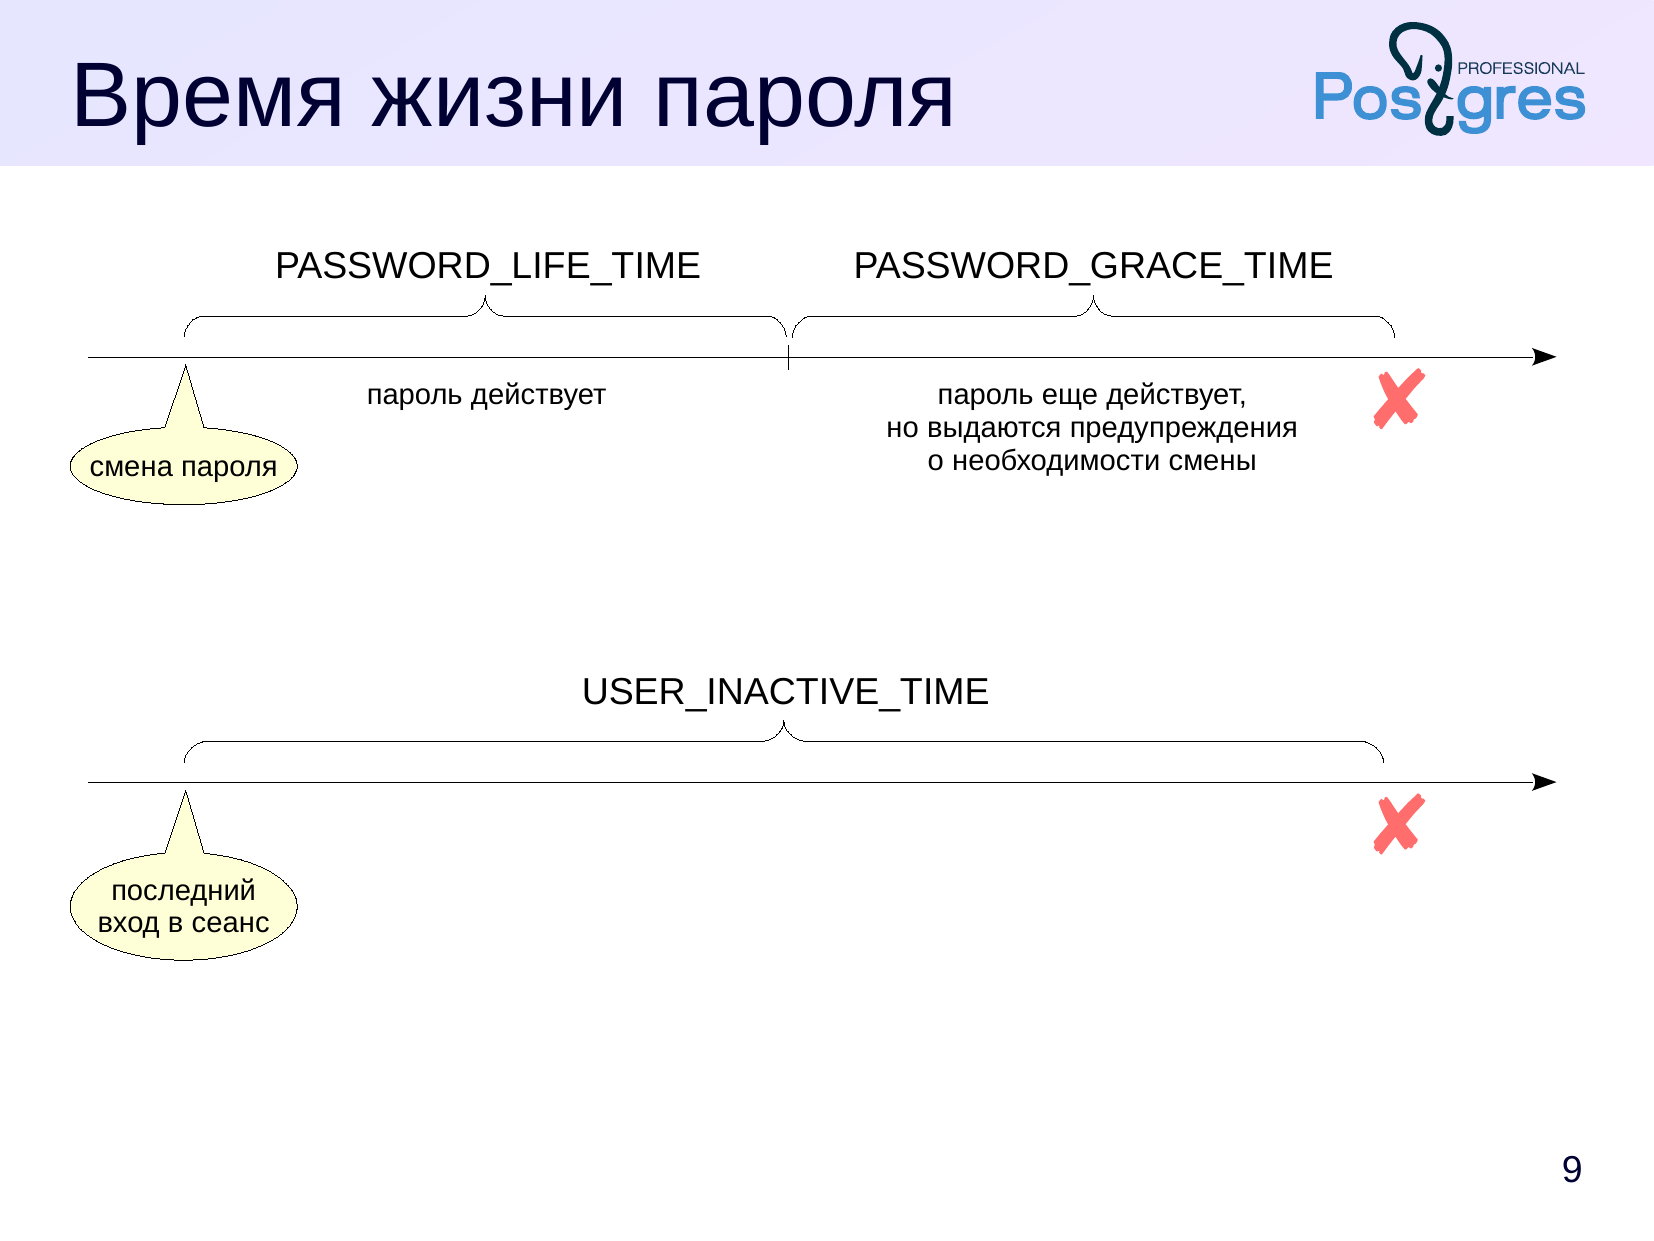

# Время жизни пароля
PASSWORD_LIFE_TIME
PASSWORD_GRACE_TIME
пароль действует
пароль еще действует,
но выдаются предупреждения
о необходимости смены
смена пароля
USER_INACTIVE_TIME
последний
вход в сеанс